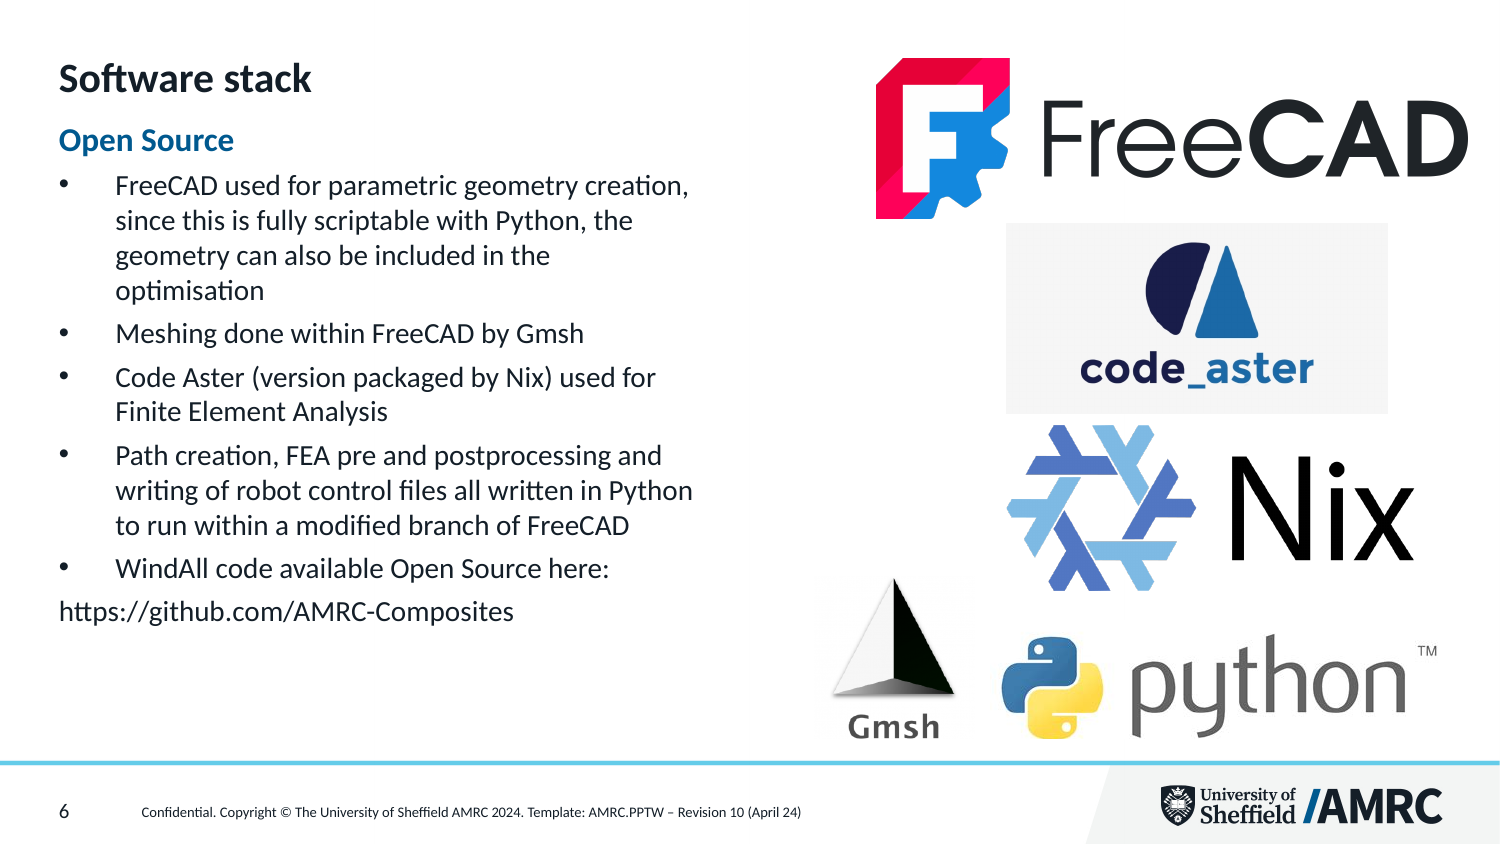

# Software stack
Open Source
FreeCAD used for parametric geometry creation, since this is fully scriptable with Python, the geometry can also be included in the optimisation
Meshing done within FreeCAD by Gmsh
Code Aster (version packaged by Nix) used for Finite Element Analysis
Path creation, FEA pre and postprocessing and writing of robot control files all written in Python to run within a modified branch of FreeCAD
WindAll code available Open Source here:
https://github.com/AMRC-Composites
6